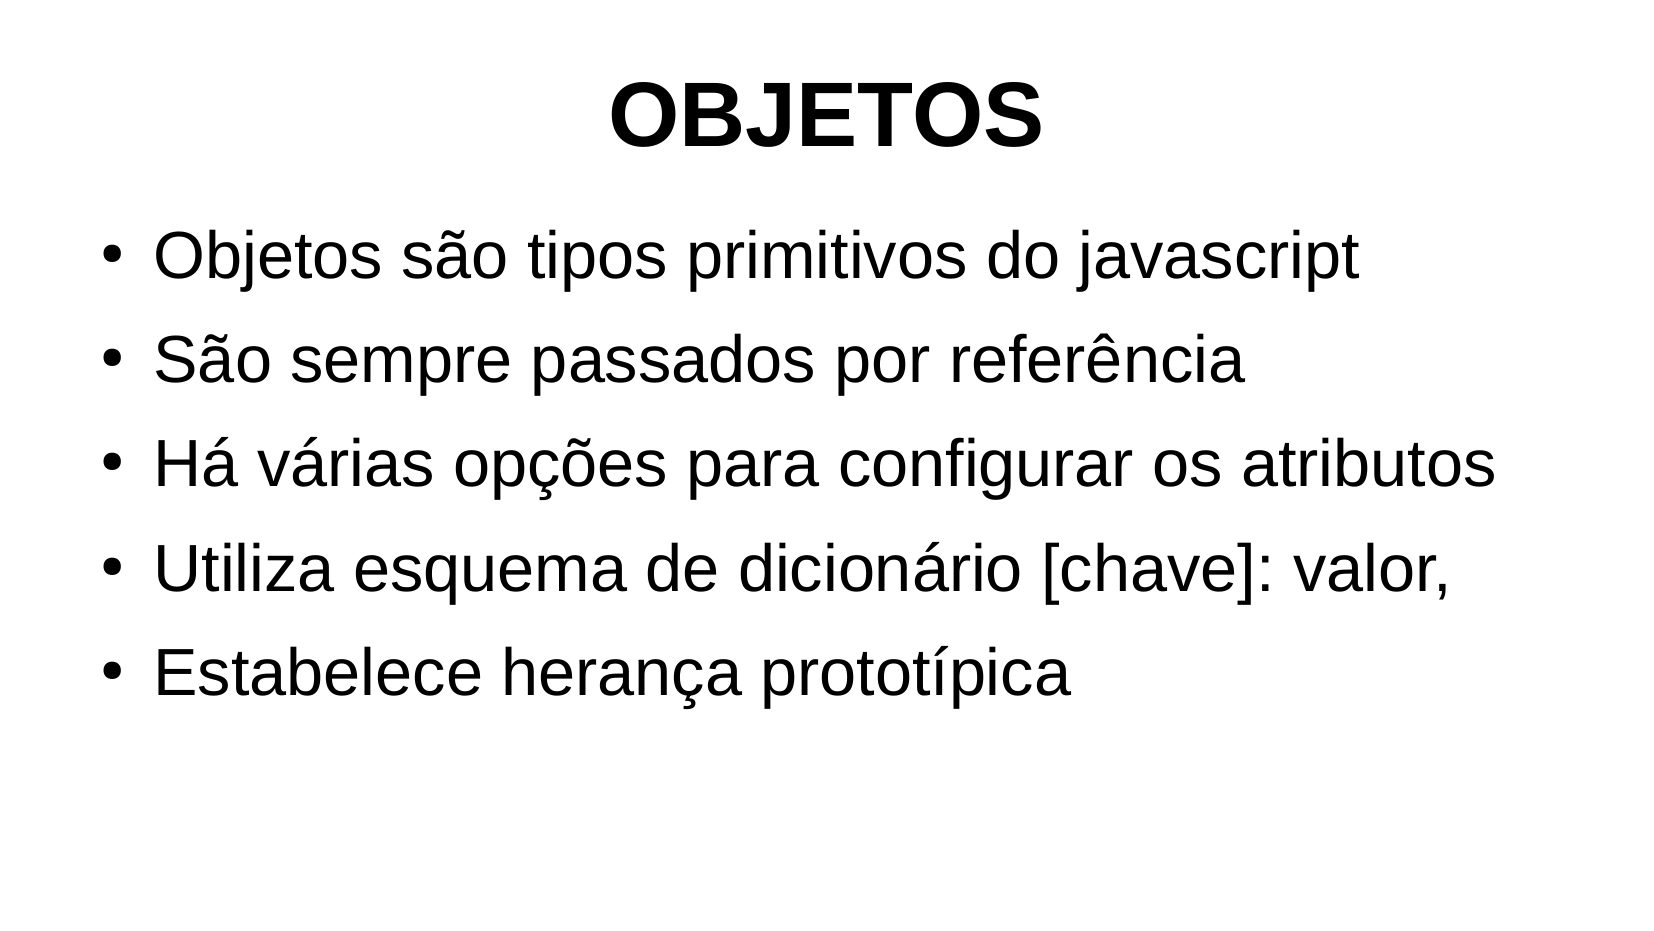

# OBJETOS
Objetos são tipos primitivos do javascript
São sempre passados por referência
Há várias opções para configurar os atributos
Utiliza esquema de dicionário [chave]: valor,
Estabelece herança prototípica